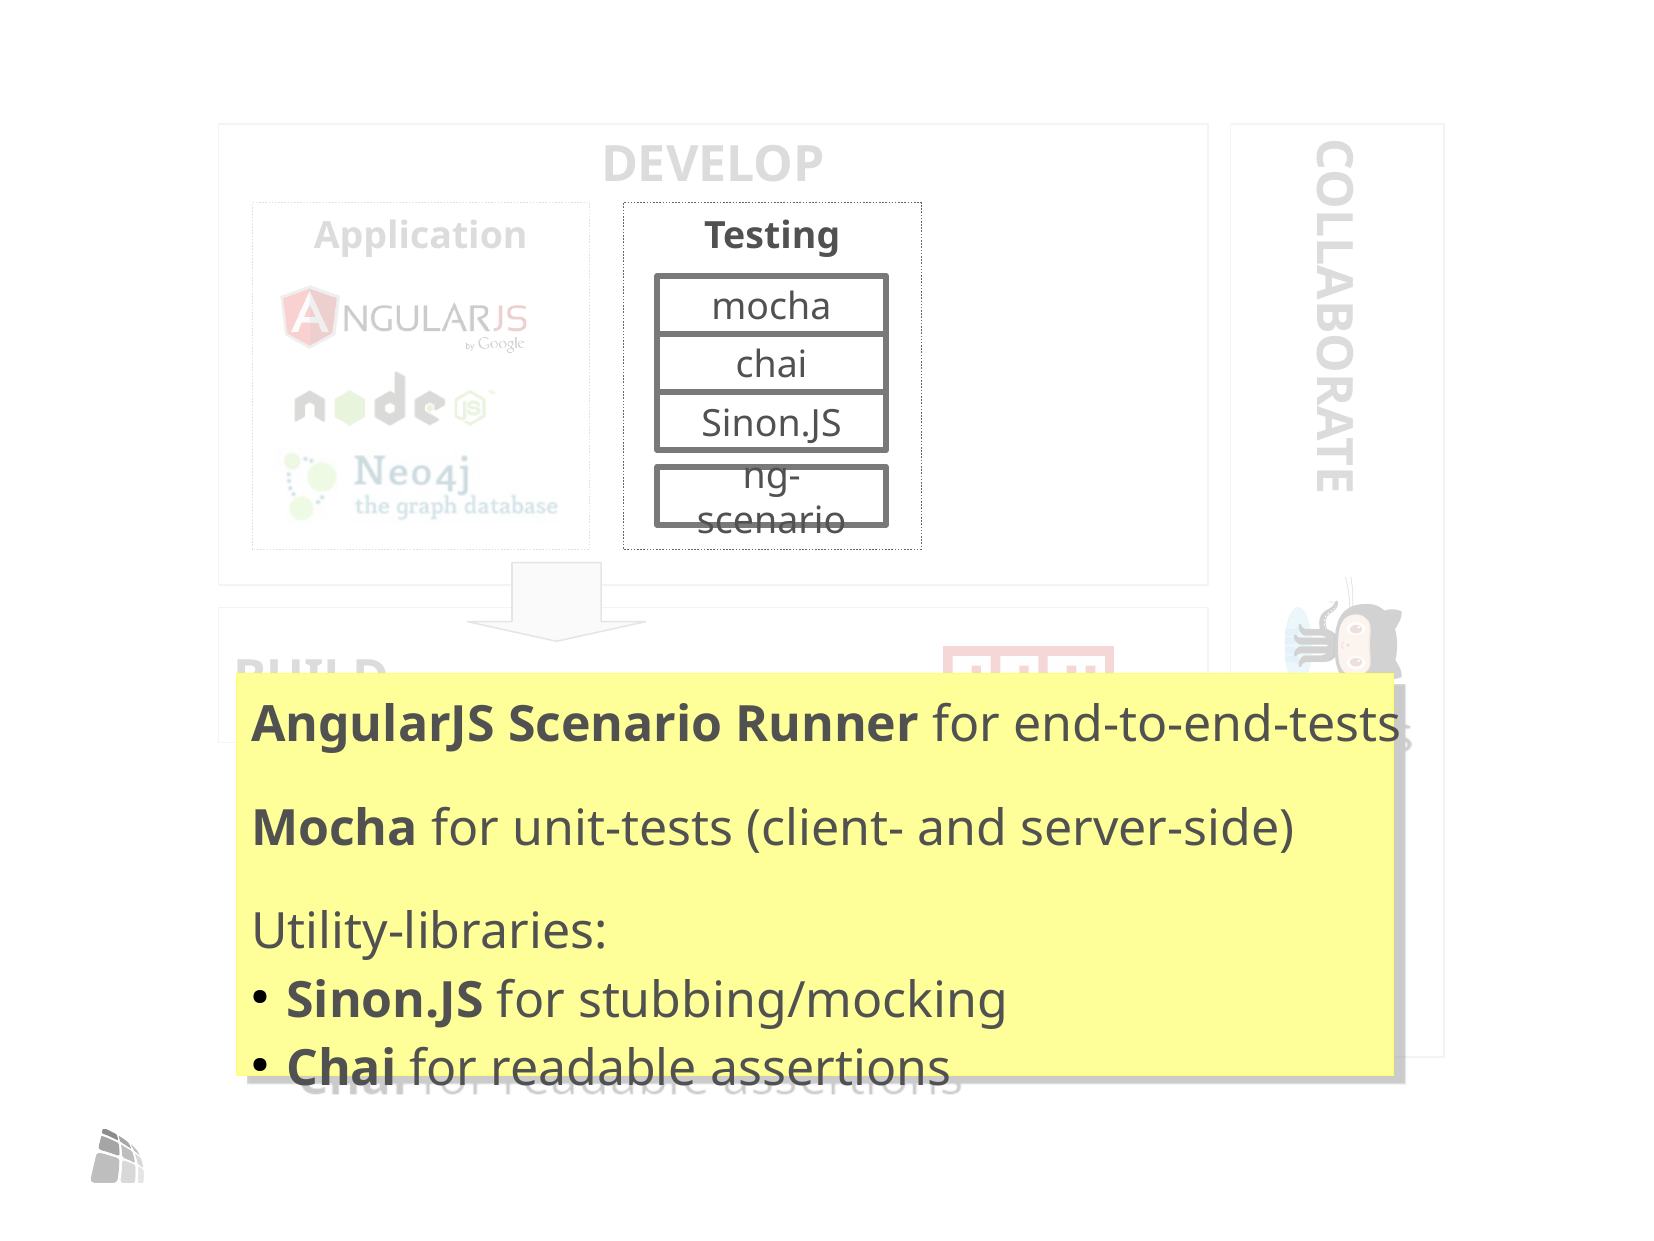

DEVELOP
COLLABORATE
Application
Testing
mocha
chai
Sinon.JS
ng-scenario
BUILD
AngularJS Scenario Runner for end-to-end-tests
Mocha for unit-tests (client- and server-side)
Utility-libraries:
Sinon.JS for stubbing/mocking
Chai for readable assertions